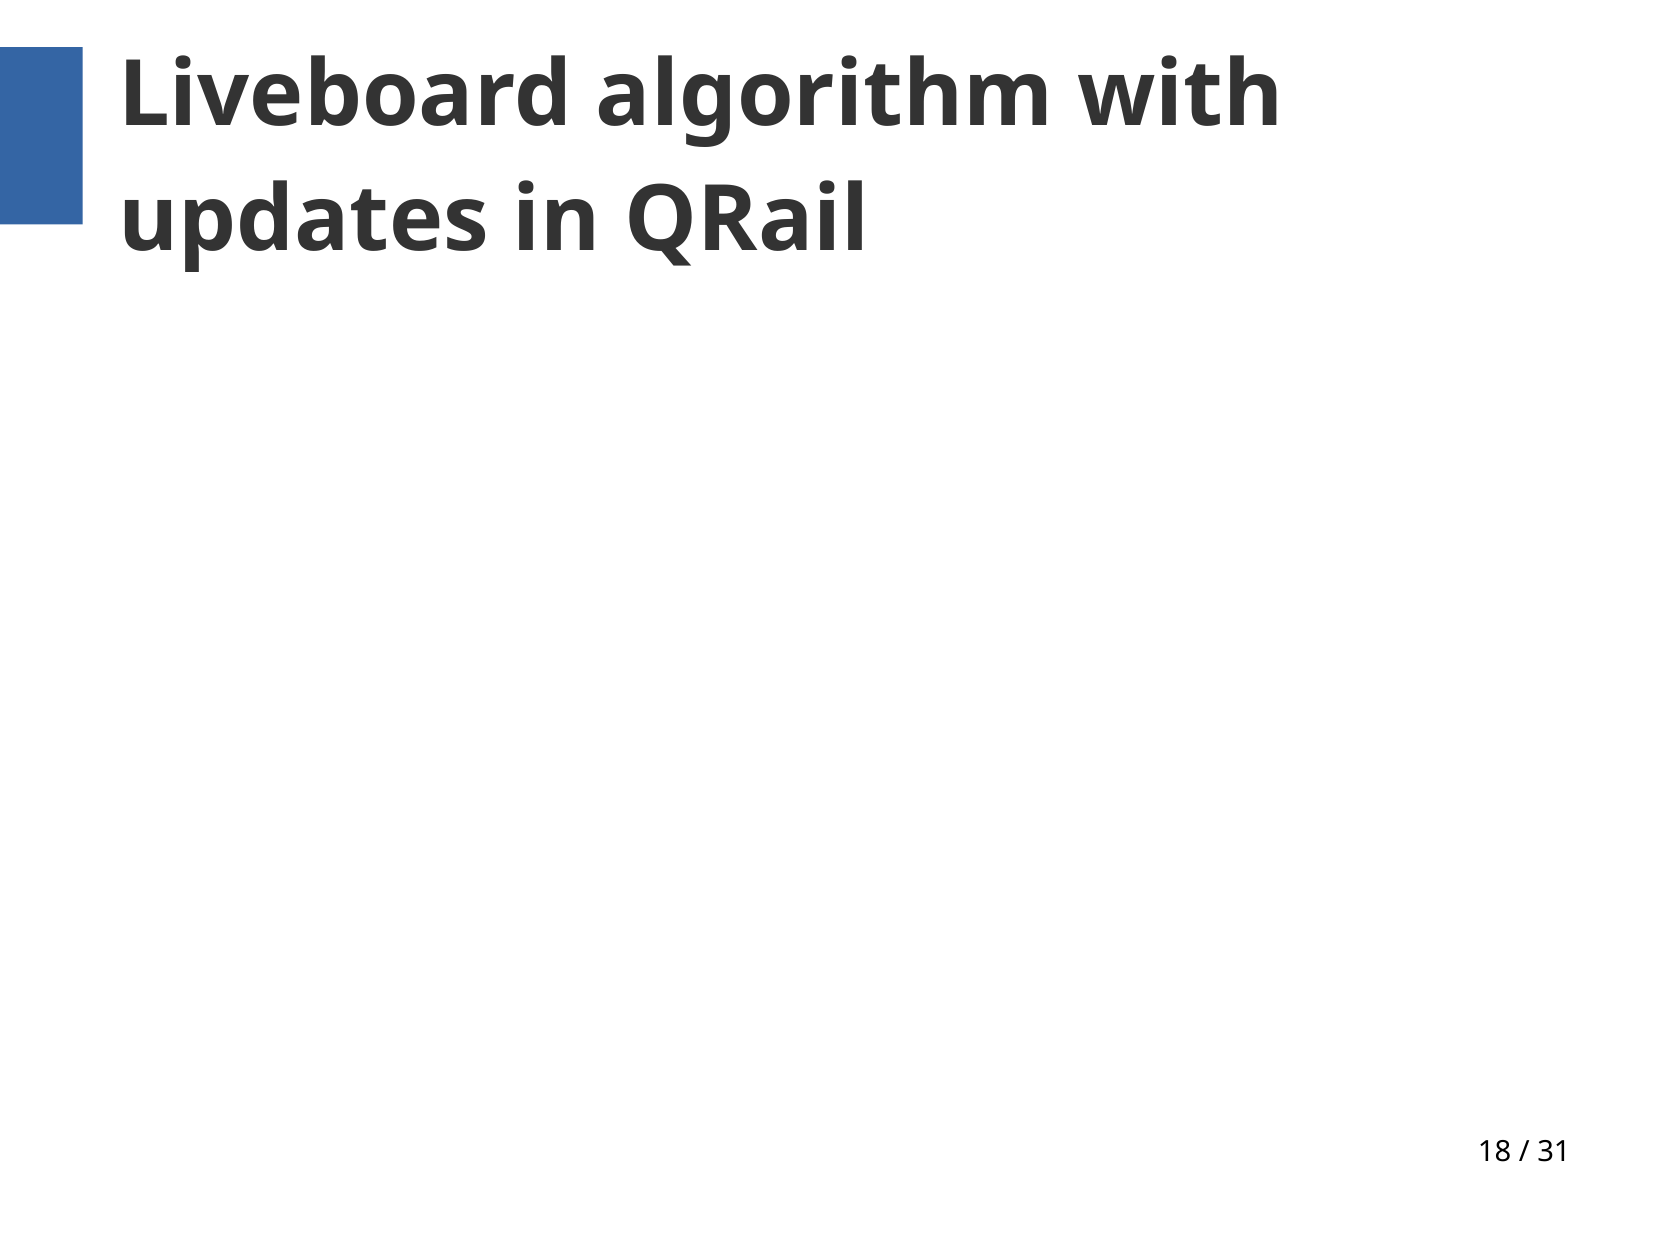

# Liveboard algorithm with updates in QRail
18